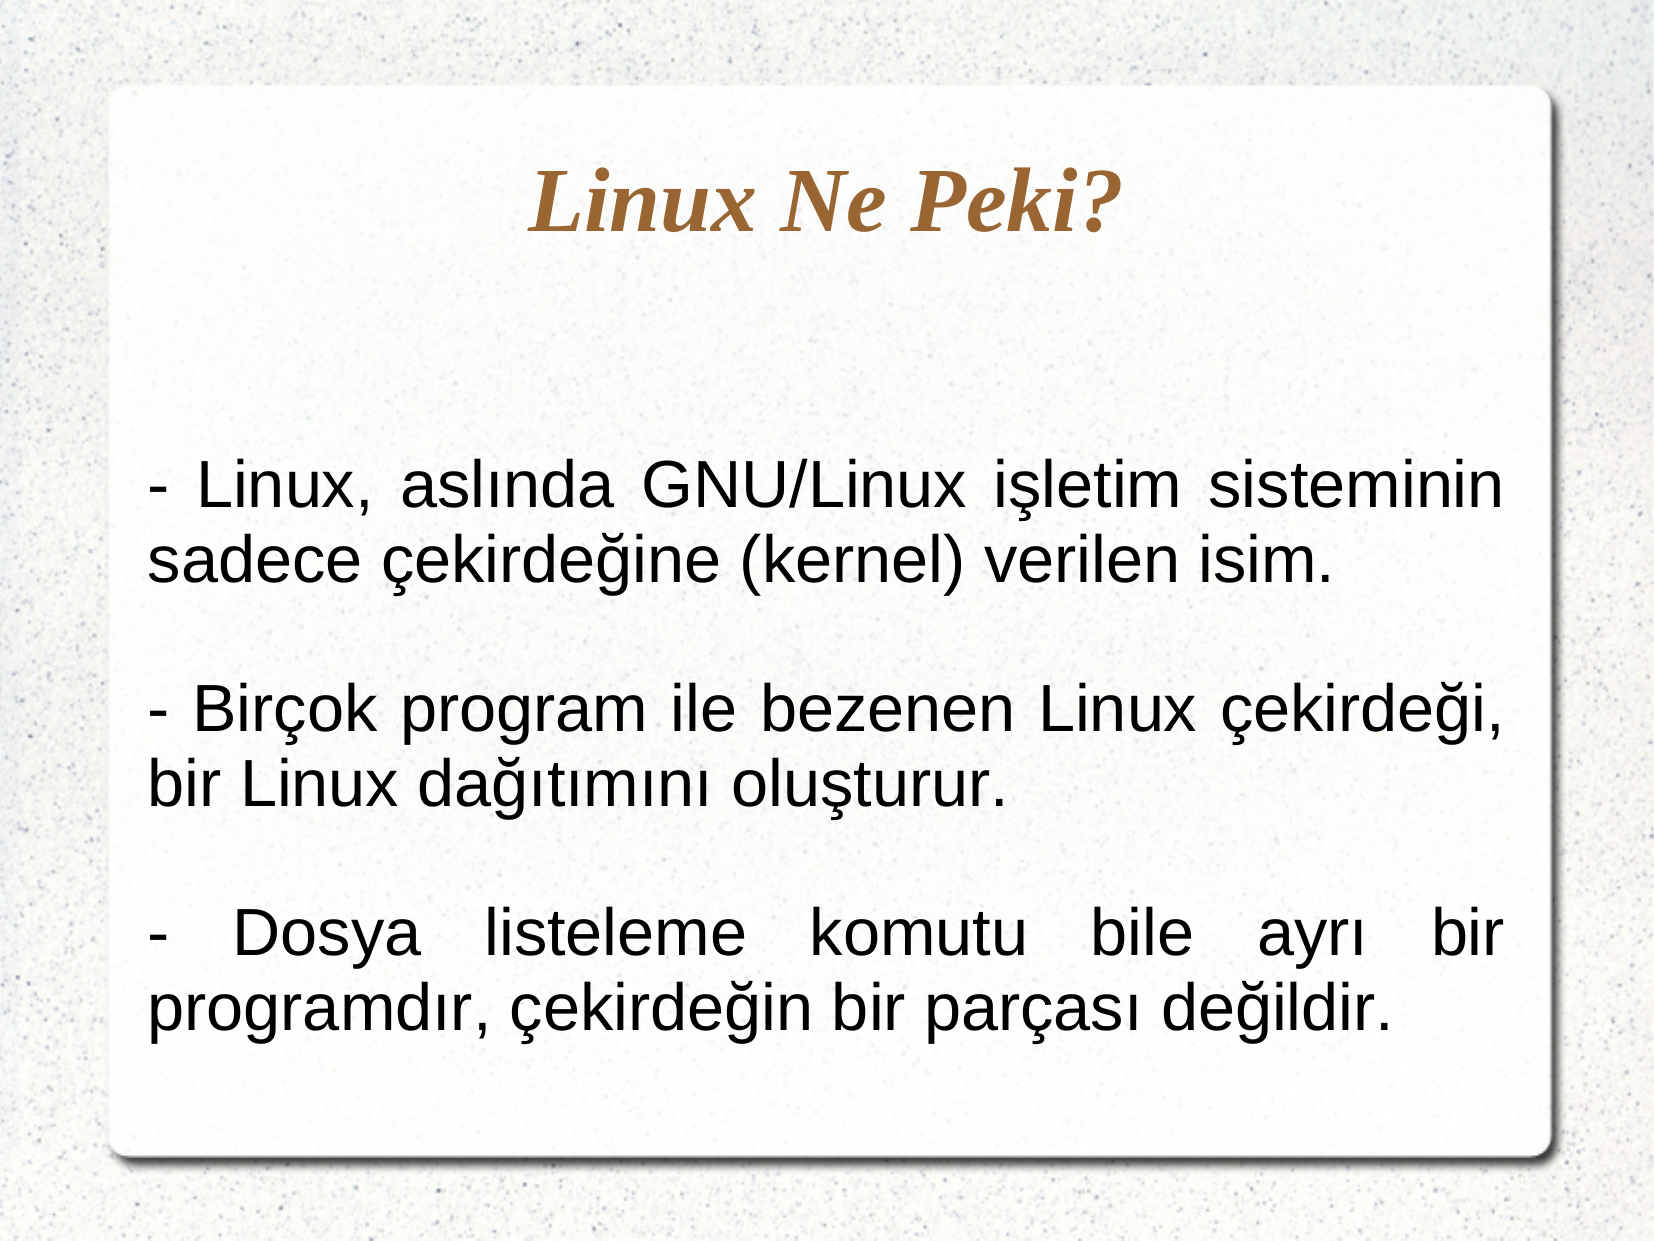

# Linux Ne Peki?
- Linux, aslında GNU/Linux işletim sisteminin sadece çekirdeğine (kernel) verilen isim.
- Birçok program ile bezenen Linux çekirdeği, bir Linux dağıtımını oluşturur.
- Dosya listeleme komutu bile ayrı bir programdır, çekirdeğin bir parçası değildir.